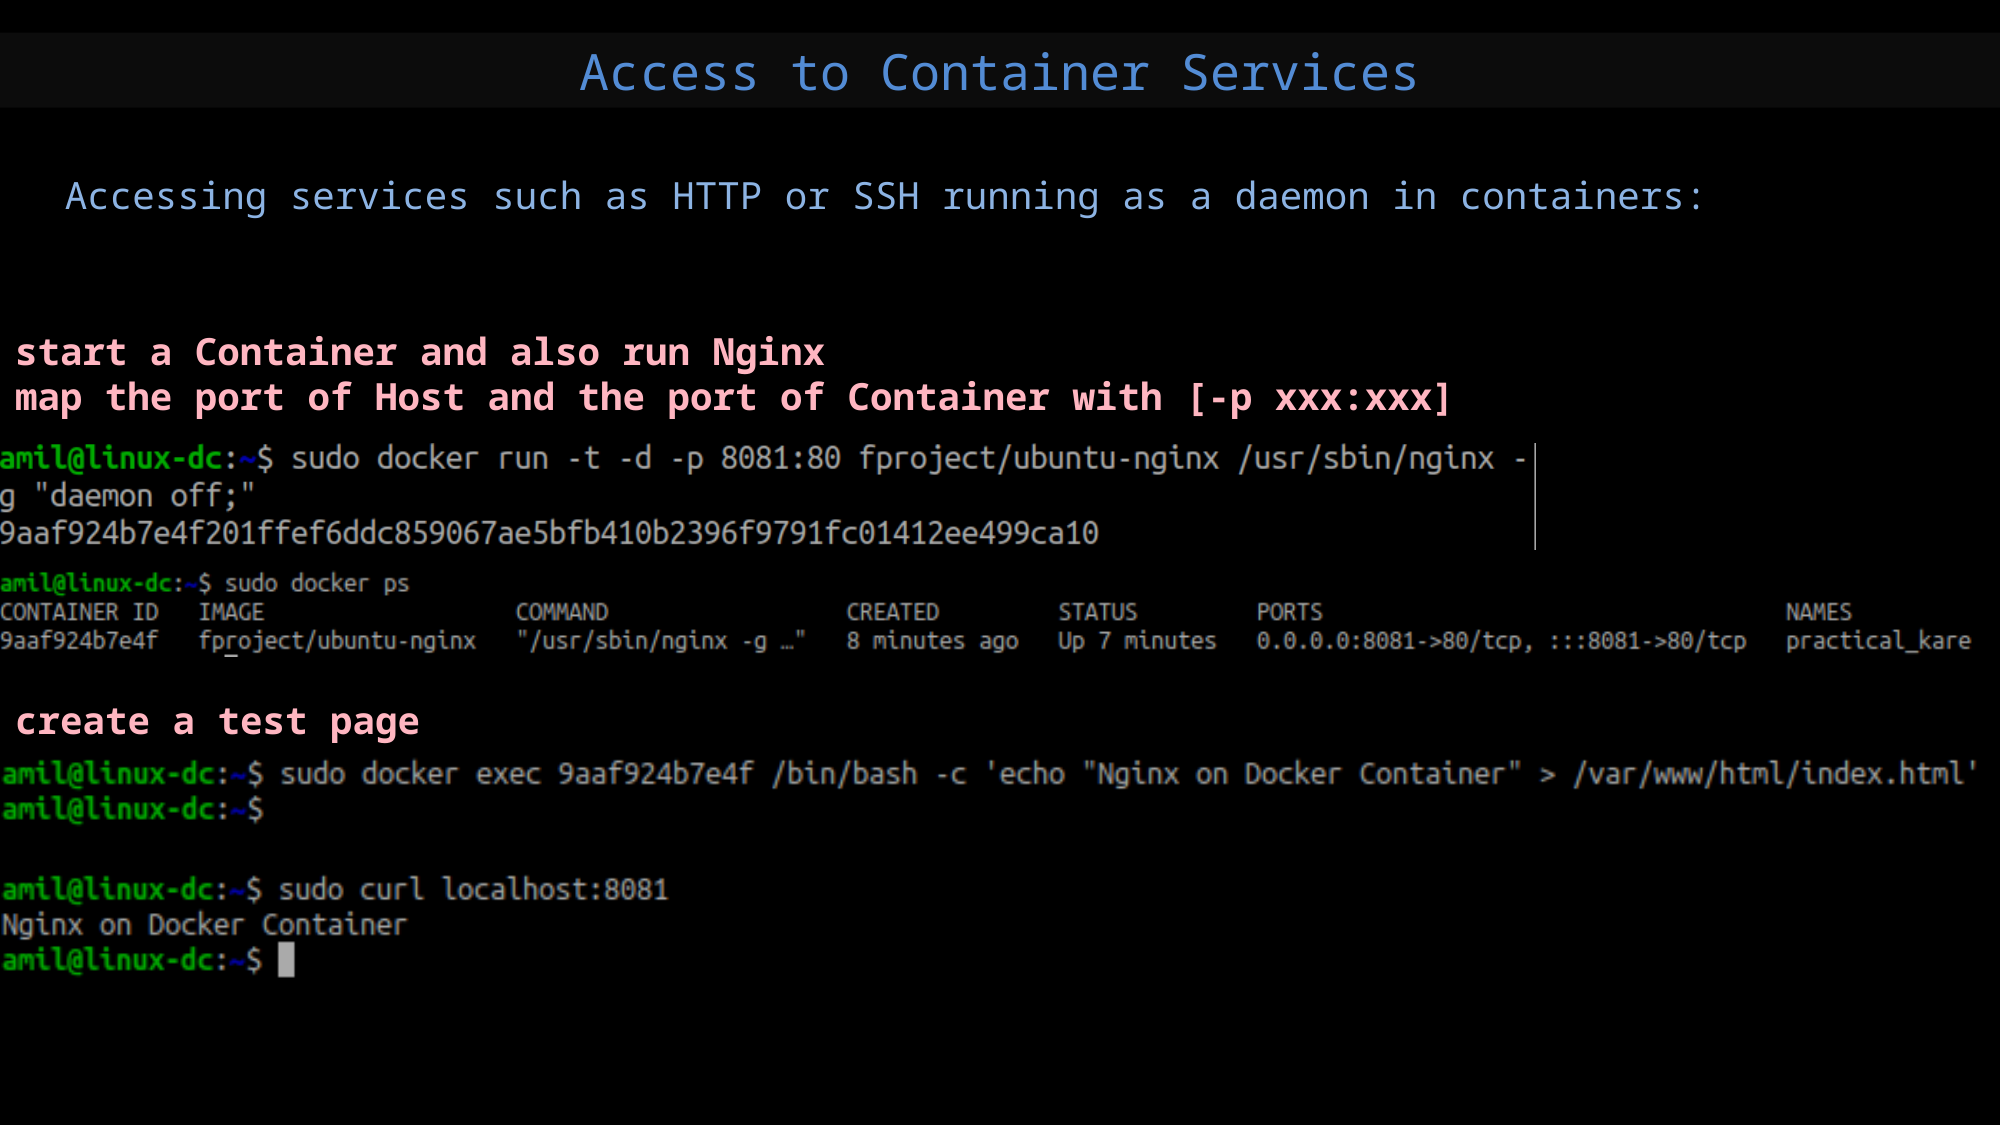

Access to Container Services
Accessing services such as HTTP or SSH running as a daemon in containers:
start a Container and also run Nginx
map the port of Host and the port of Container with [-p xxx:xxx]
create a test page